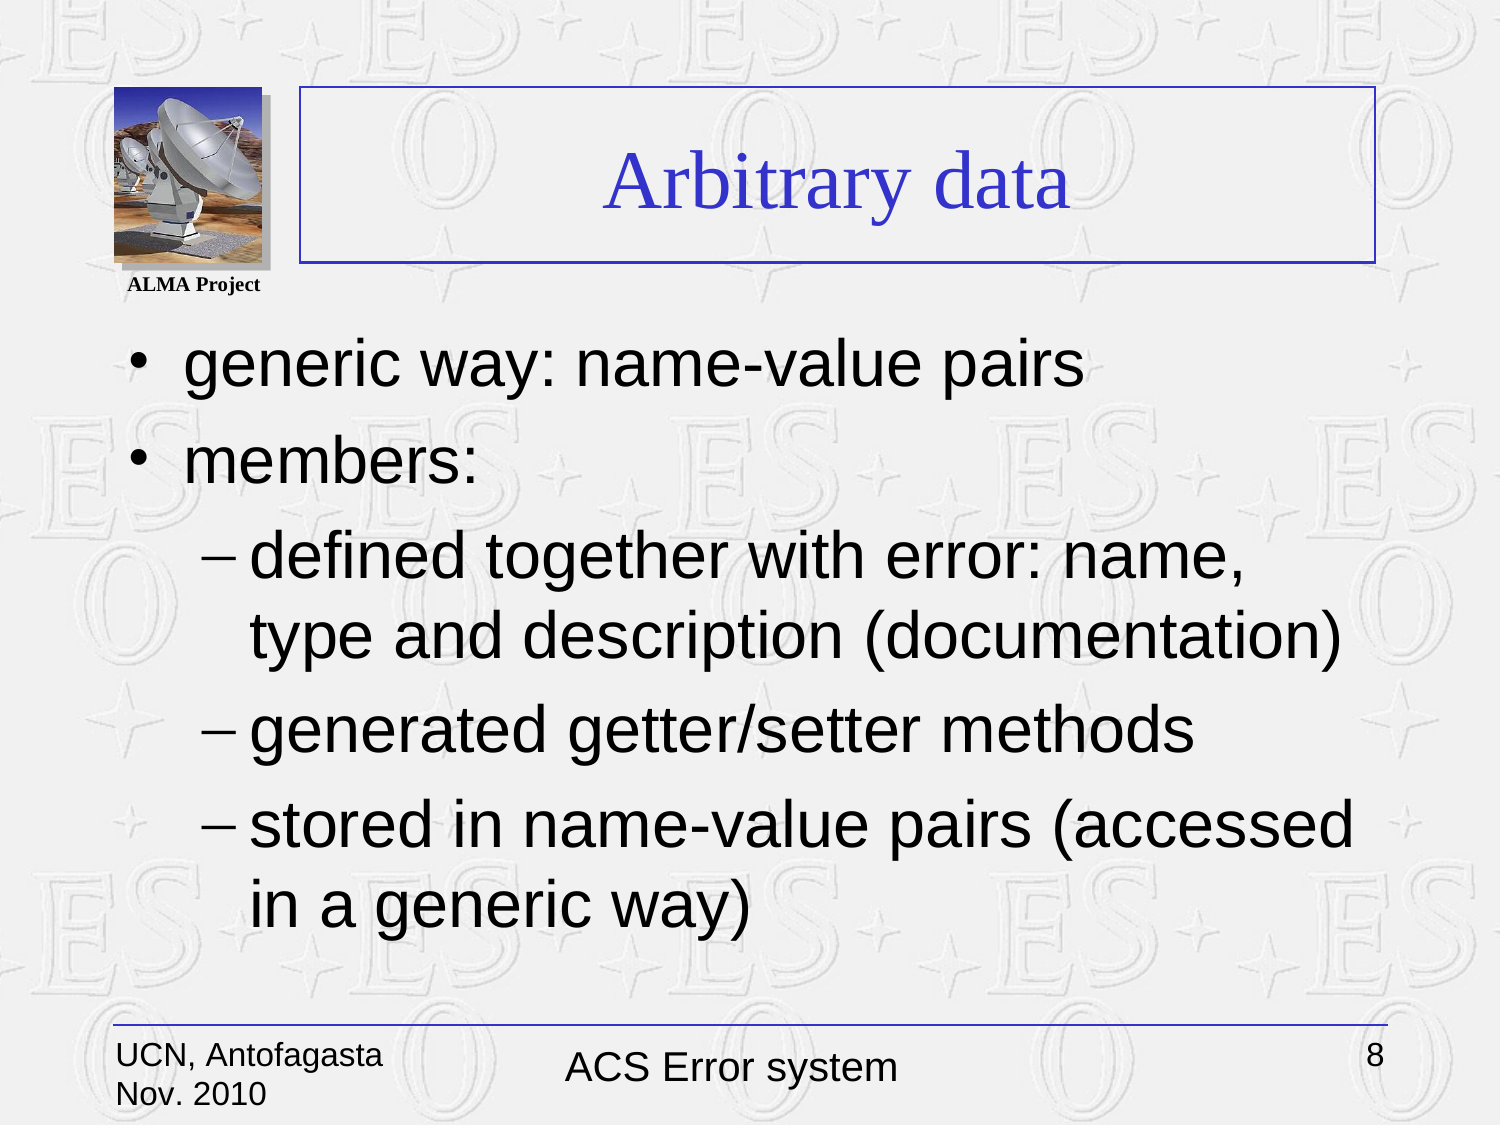

# Arbitrary data
generic way: name-value pairs
members:
defined together with error: name, type and description (documentation)
generated getter/setter methods
stored in name-value pairs (accessed in a generic way)
8